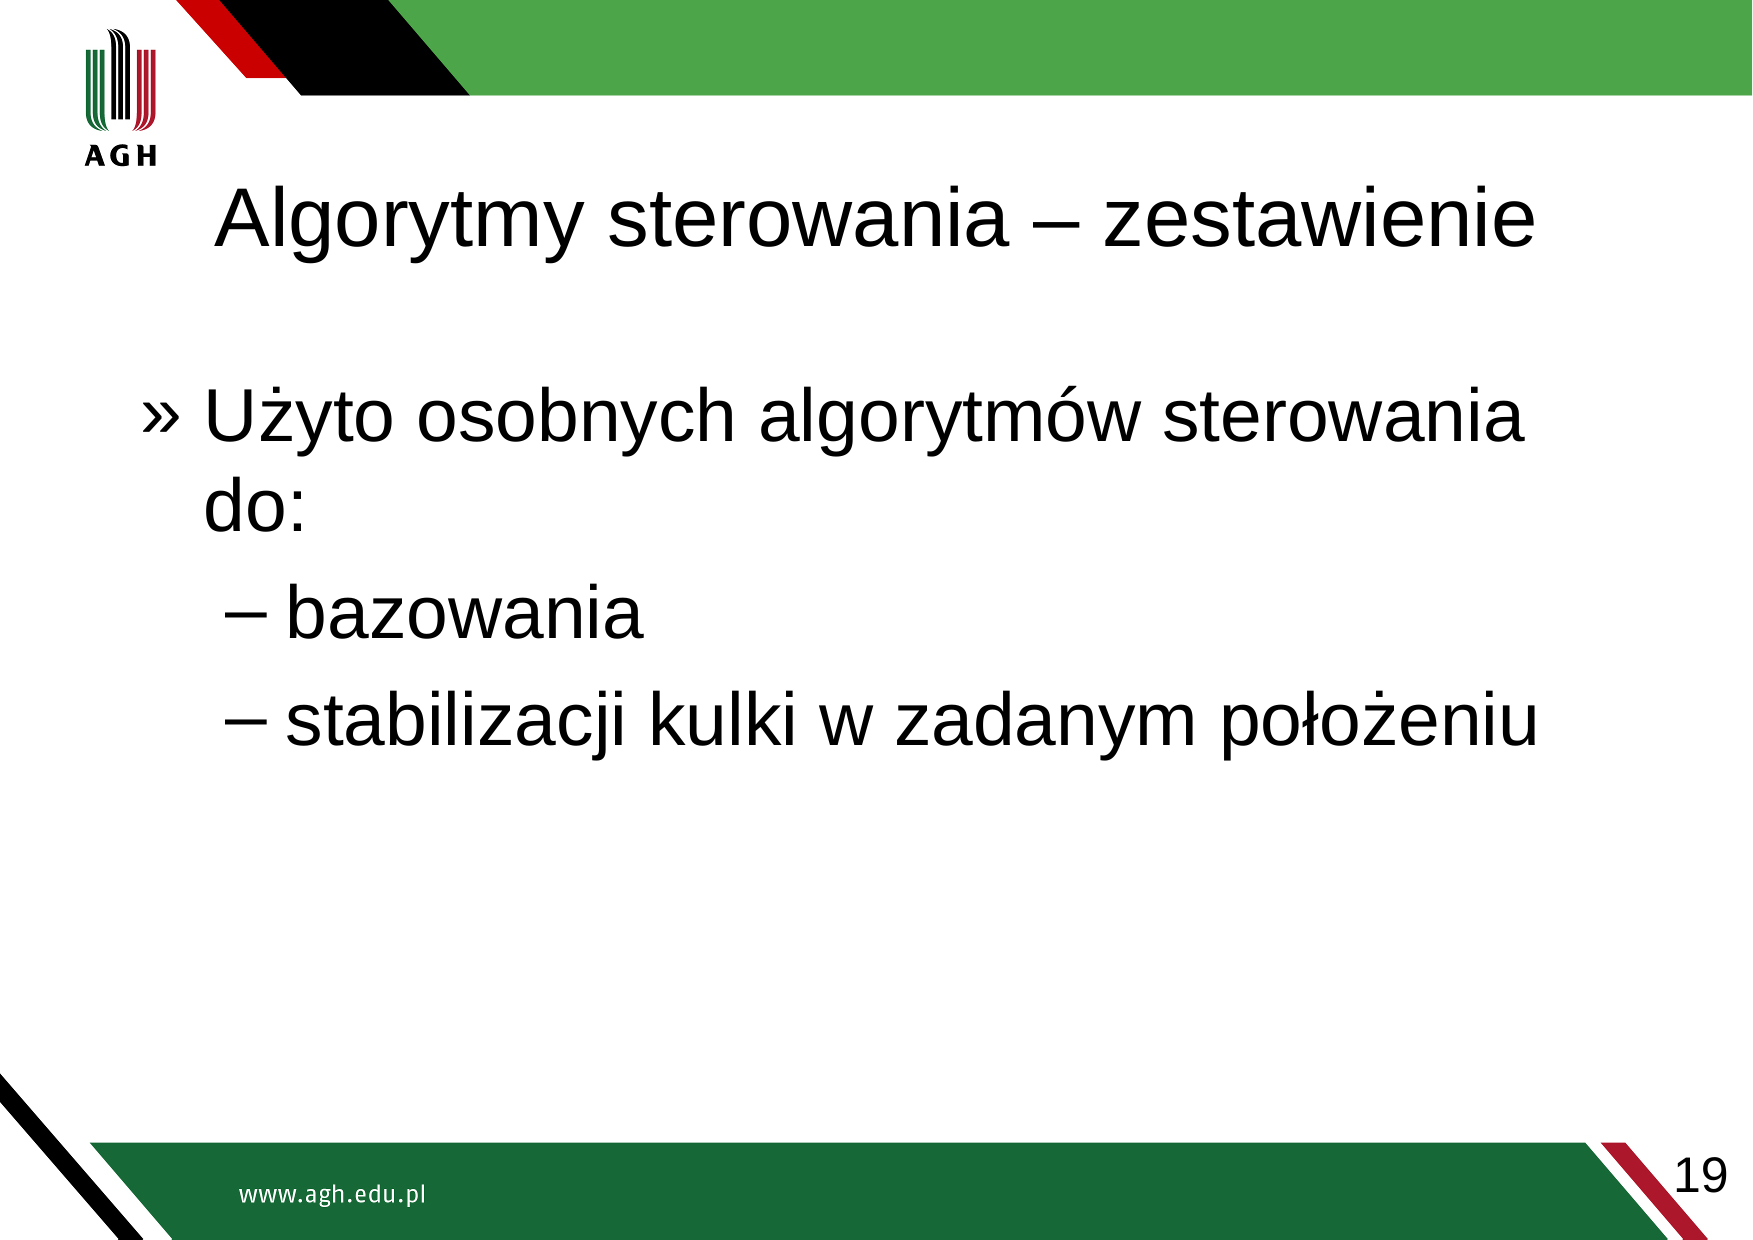

# Algorytmy sterowania – zestawienie
Użyto osobnych algorytmów sterowania do:
bazowania
stabilizacji kulki w zadanym położeniu
19